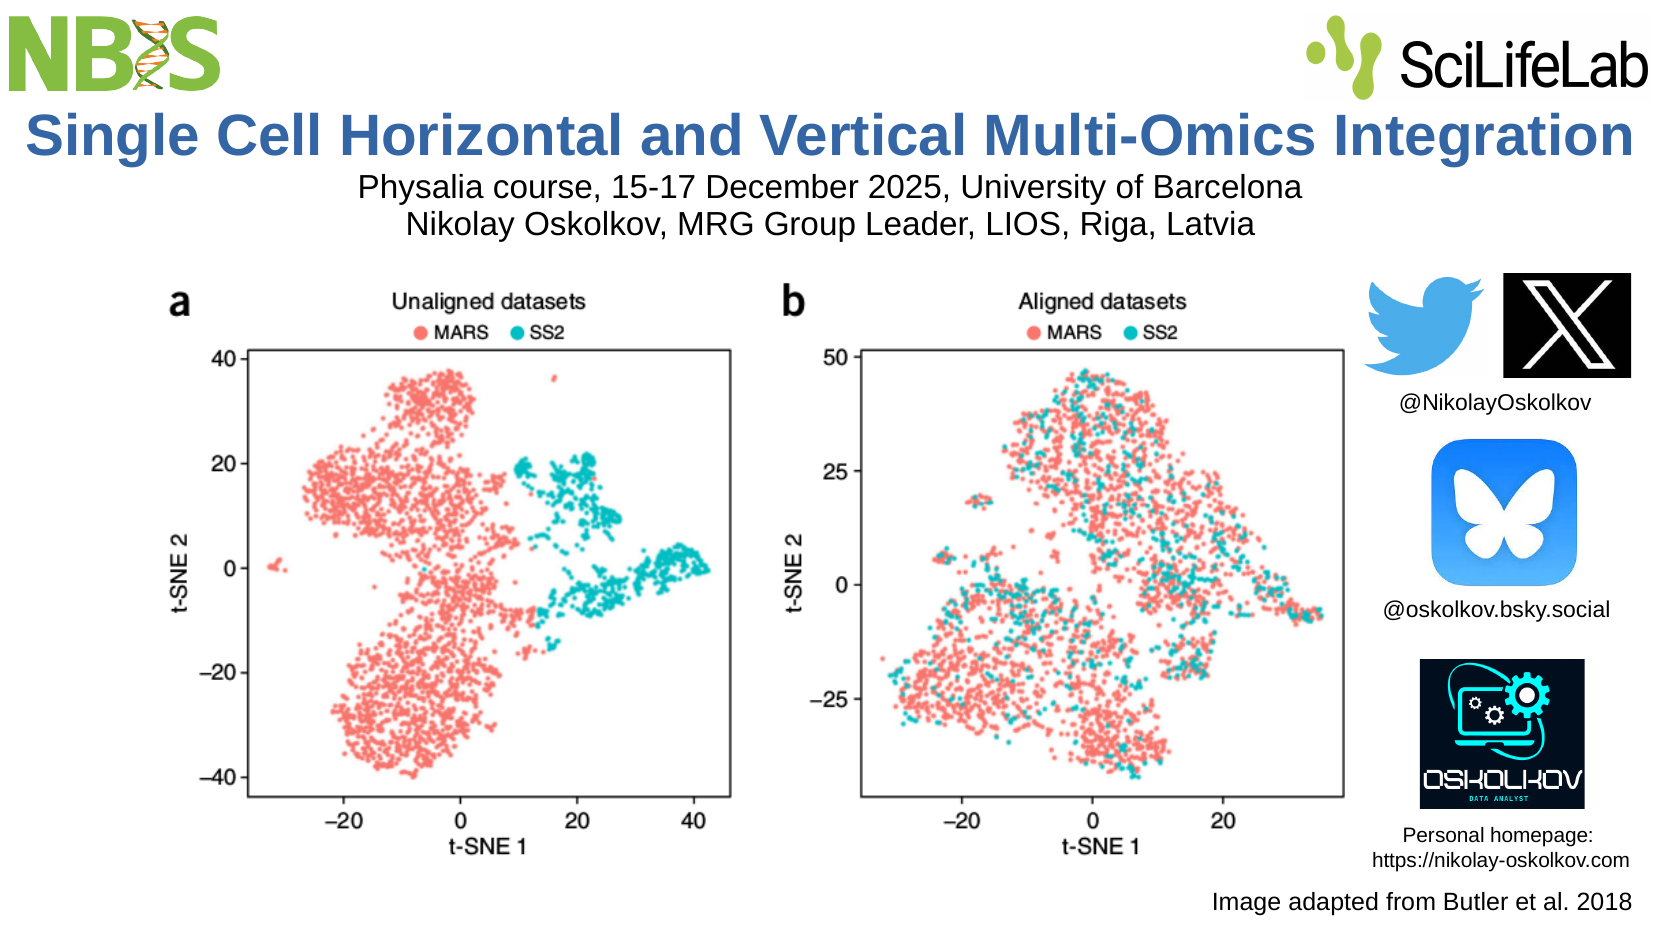

Single Cell Horizontal and Vertical Multi-Omics Integration
Physalia course, 15-17 December 2025, University of Barcelona
Nikolay Oskolkov, MRG Group Leader, LIOS, Riga, Latvia
@NikolayOskolkov
@oskolkov.bsky.social
Personal homepage:
https://nikolay-oskolkov.com
Image adapted from Butler et al. 2018